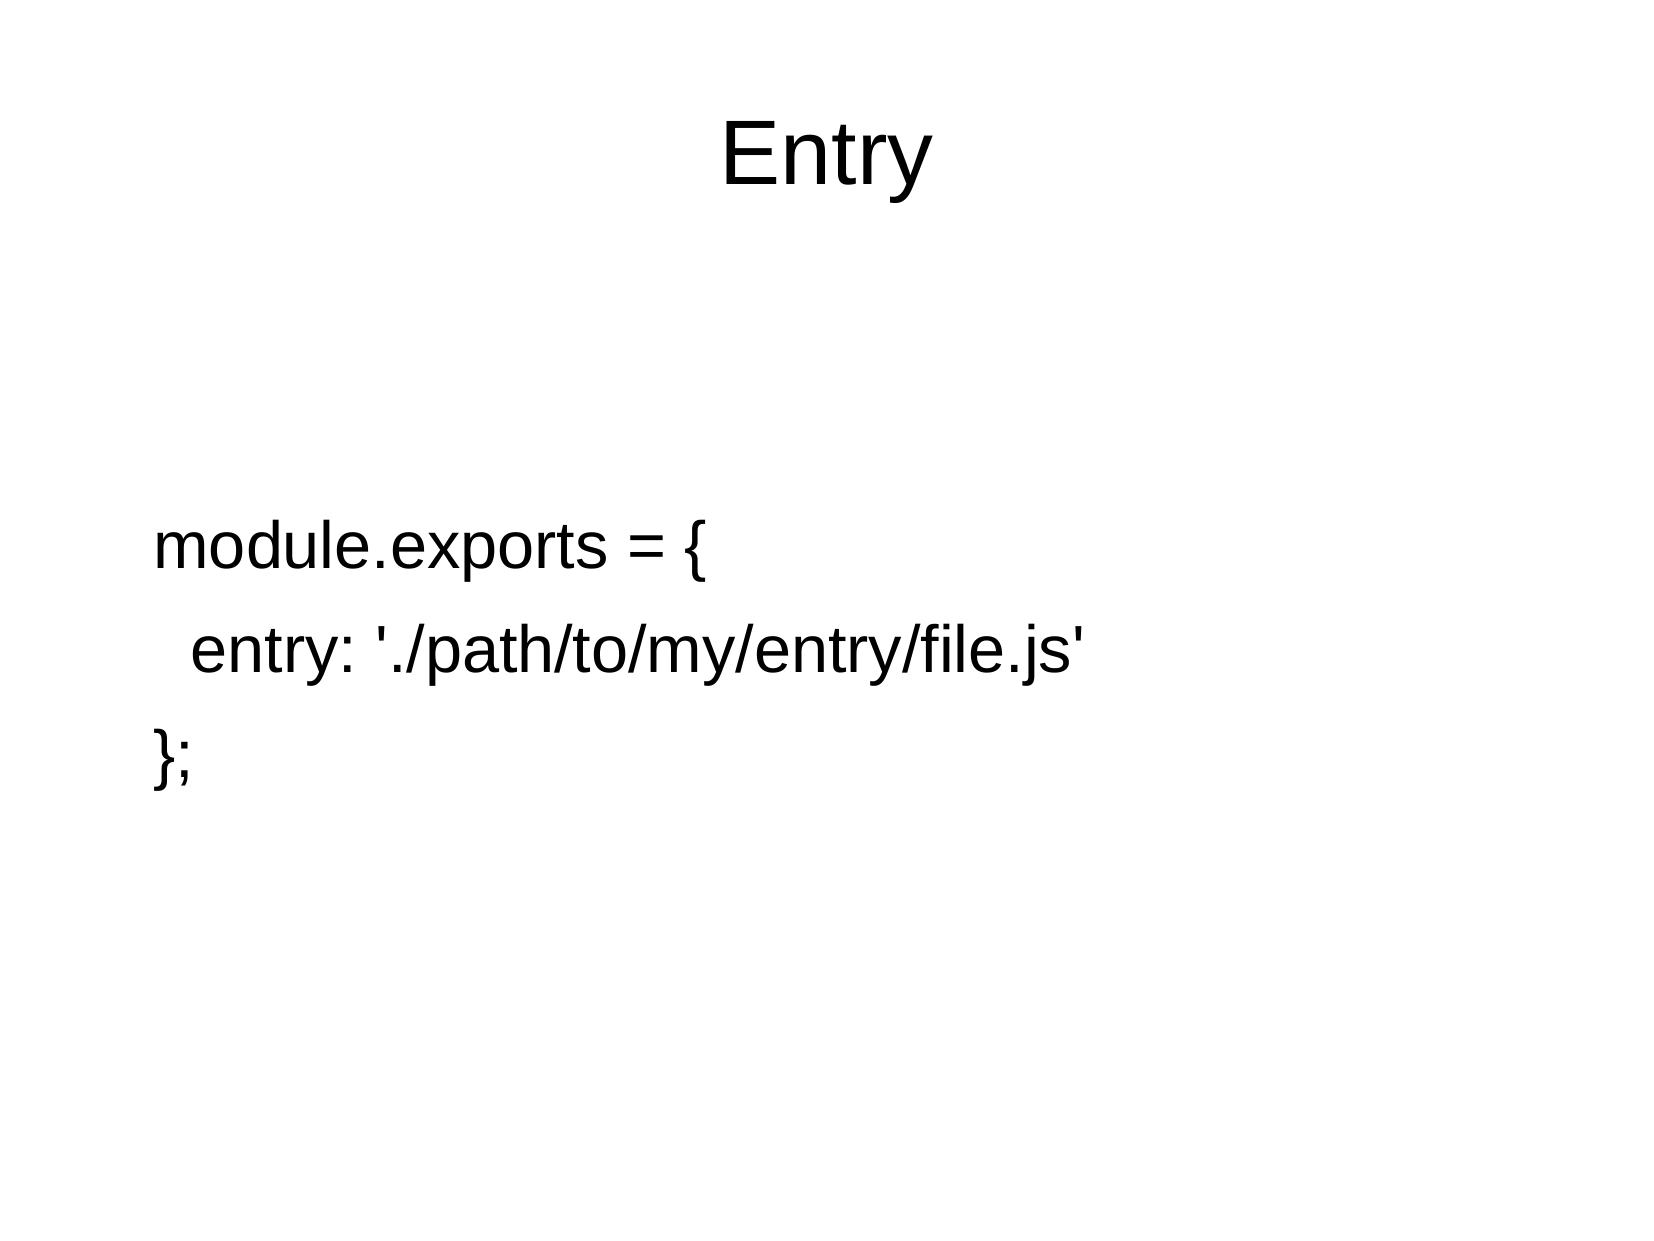

# Entry
module.exports = {
 entry: './path/to/my/entry/file.js'
};